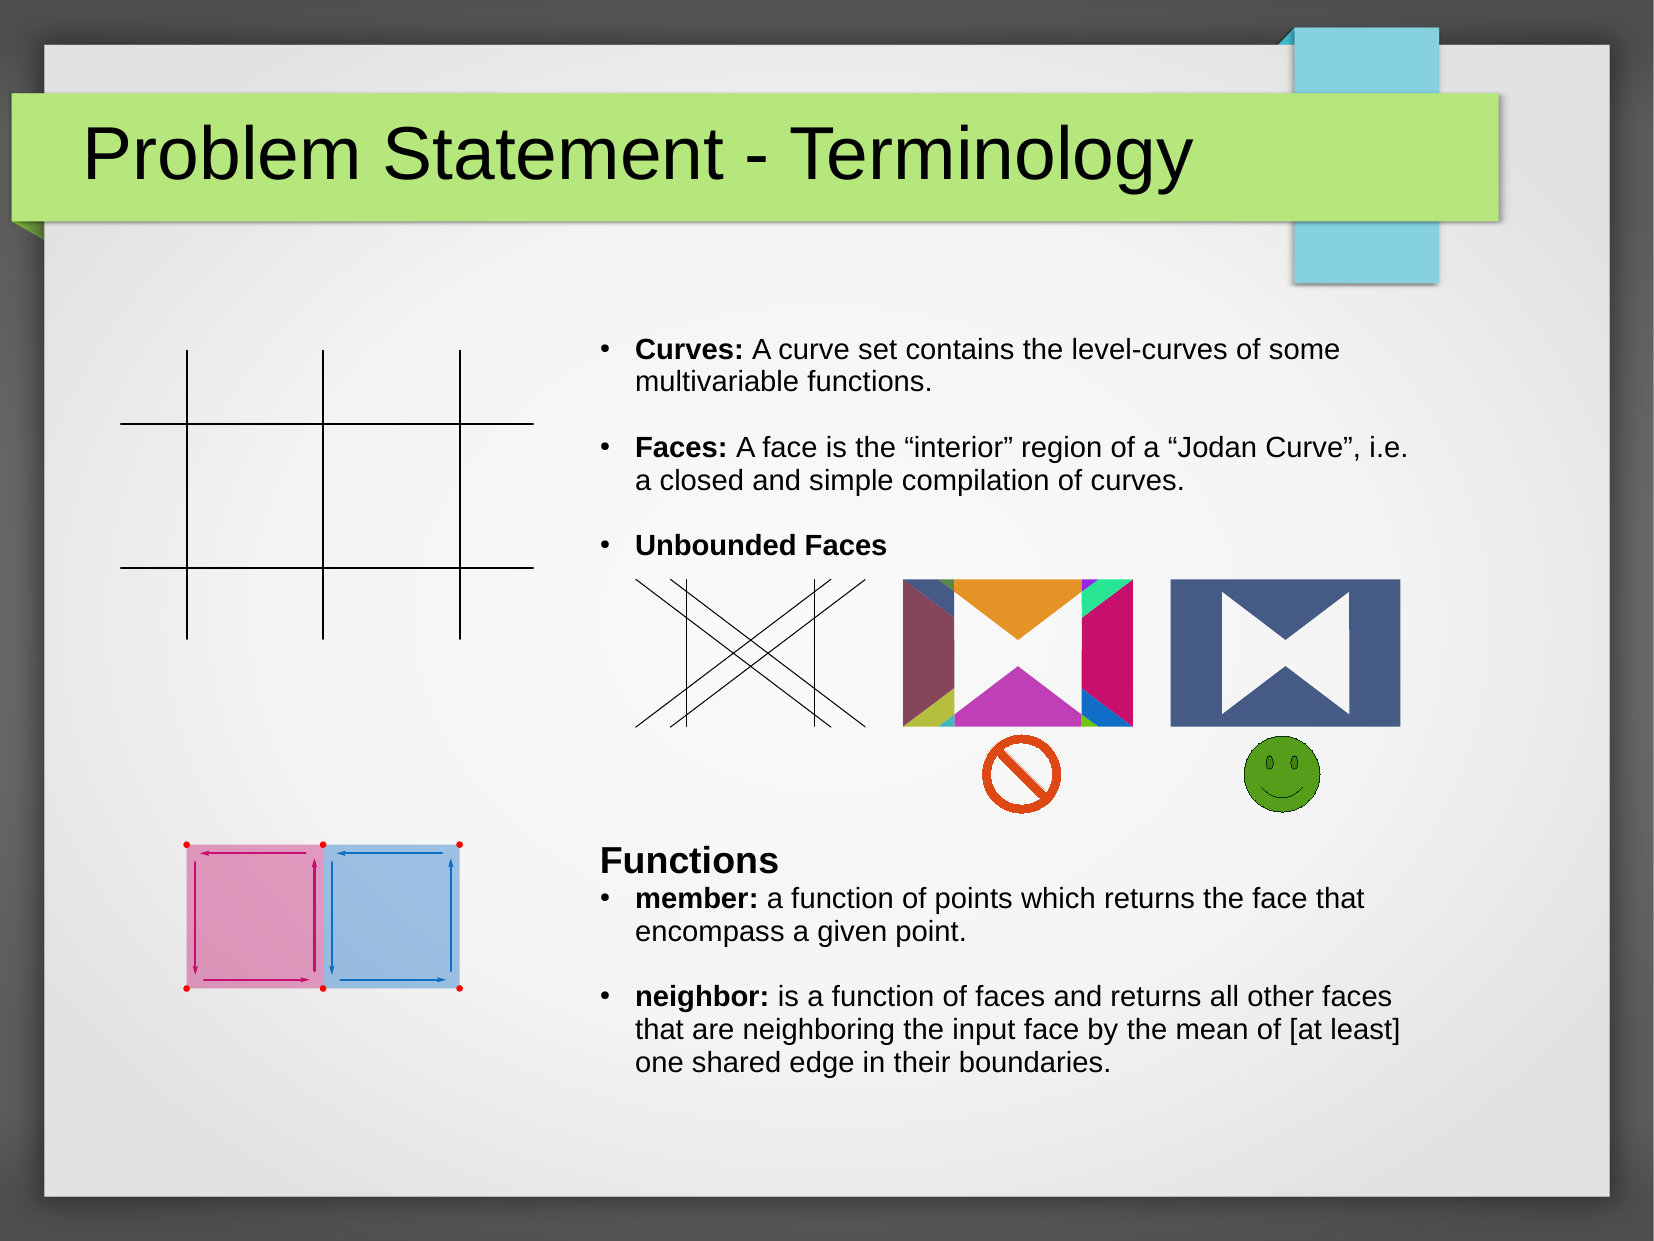

# Problem Statement - Terminology
Curves: A curve set contains the level-curves of some multivariable functions.
Faces: A face is the “interior” region of a “Jodan Curve”, i.e. a closed and simple compilation of curves.
Unbounded Faces
Functions
member: a function of points which returns the face that encompass a given point.
neighbor: is a function of faces and returns all other faces that are neighboring the input face by the mean of [at least] one shared edge in their boundaries.